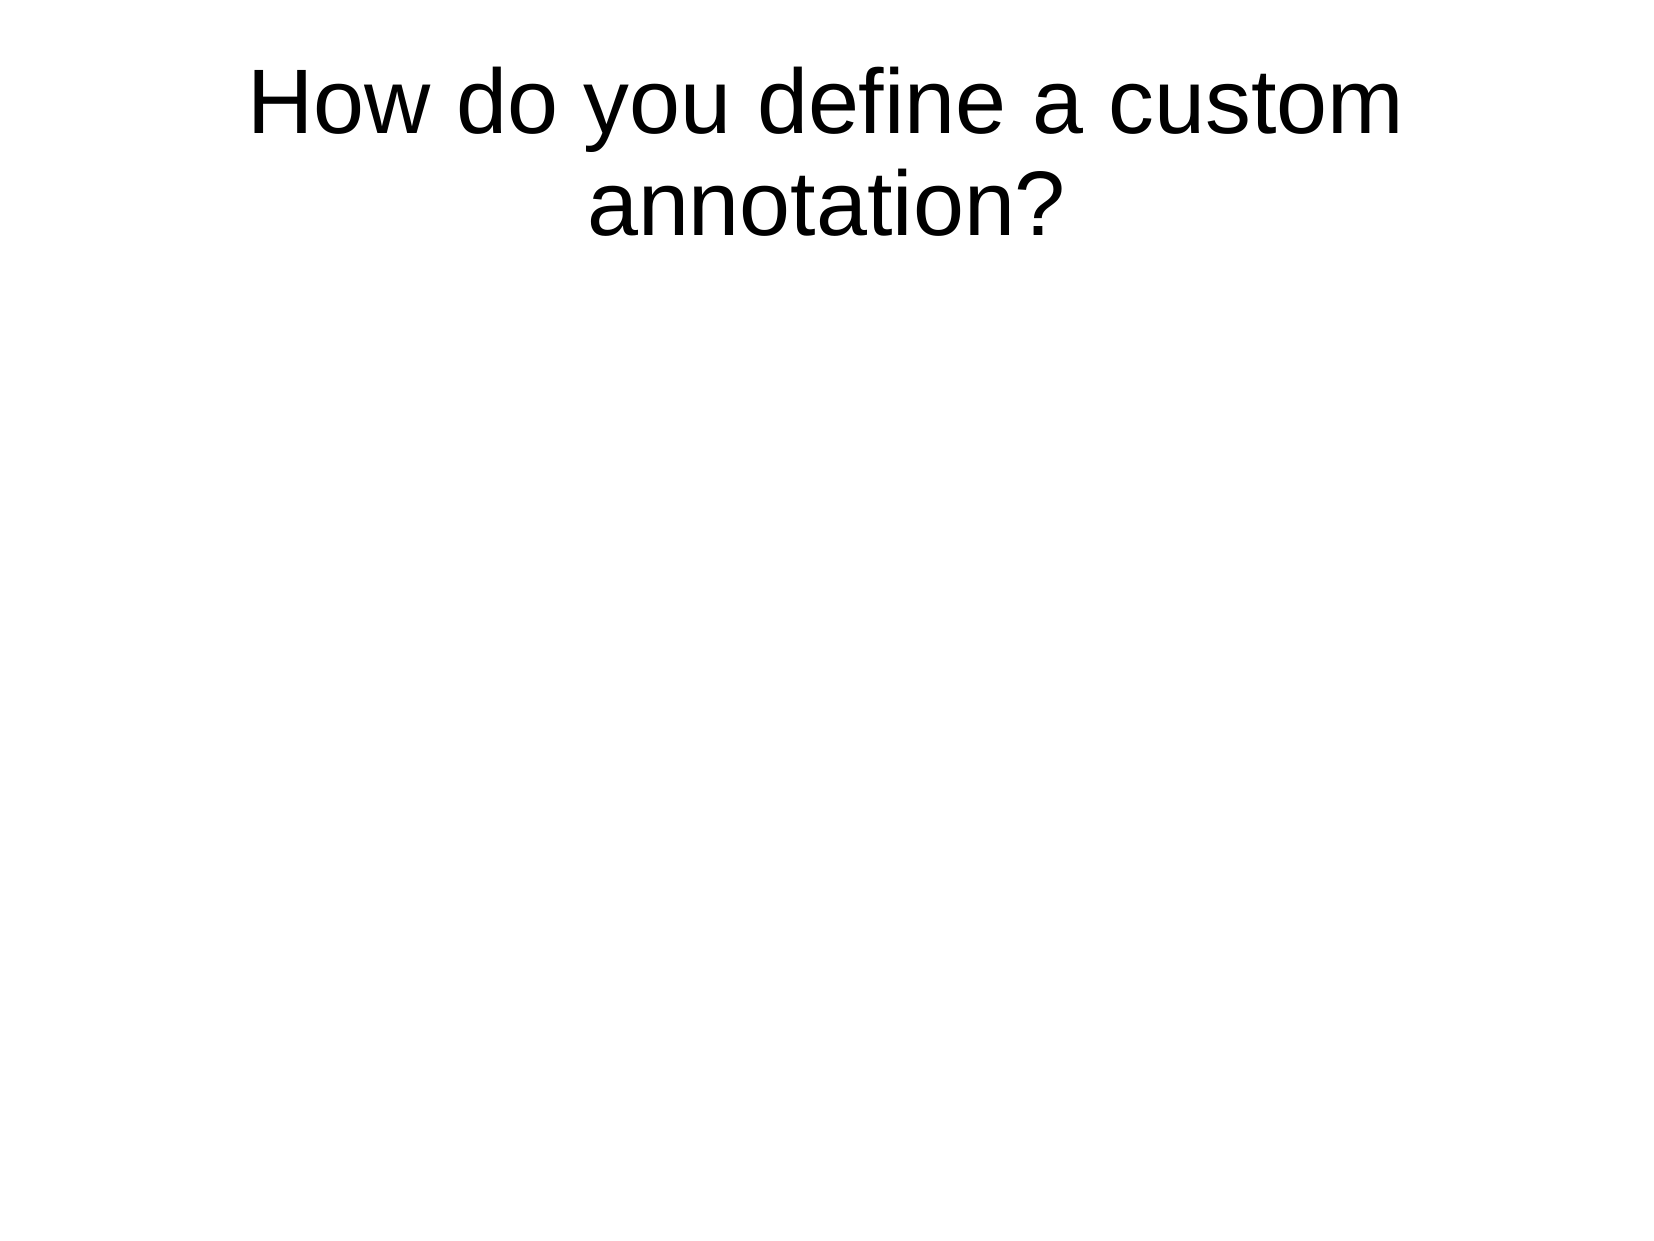

# How do you define a custom annotation?